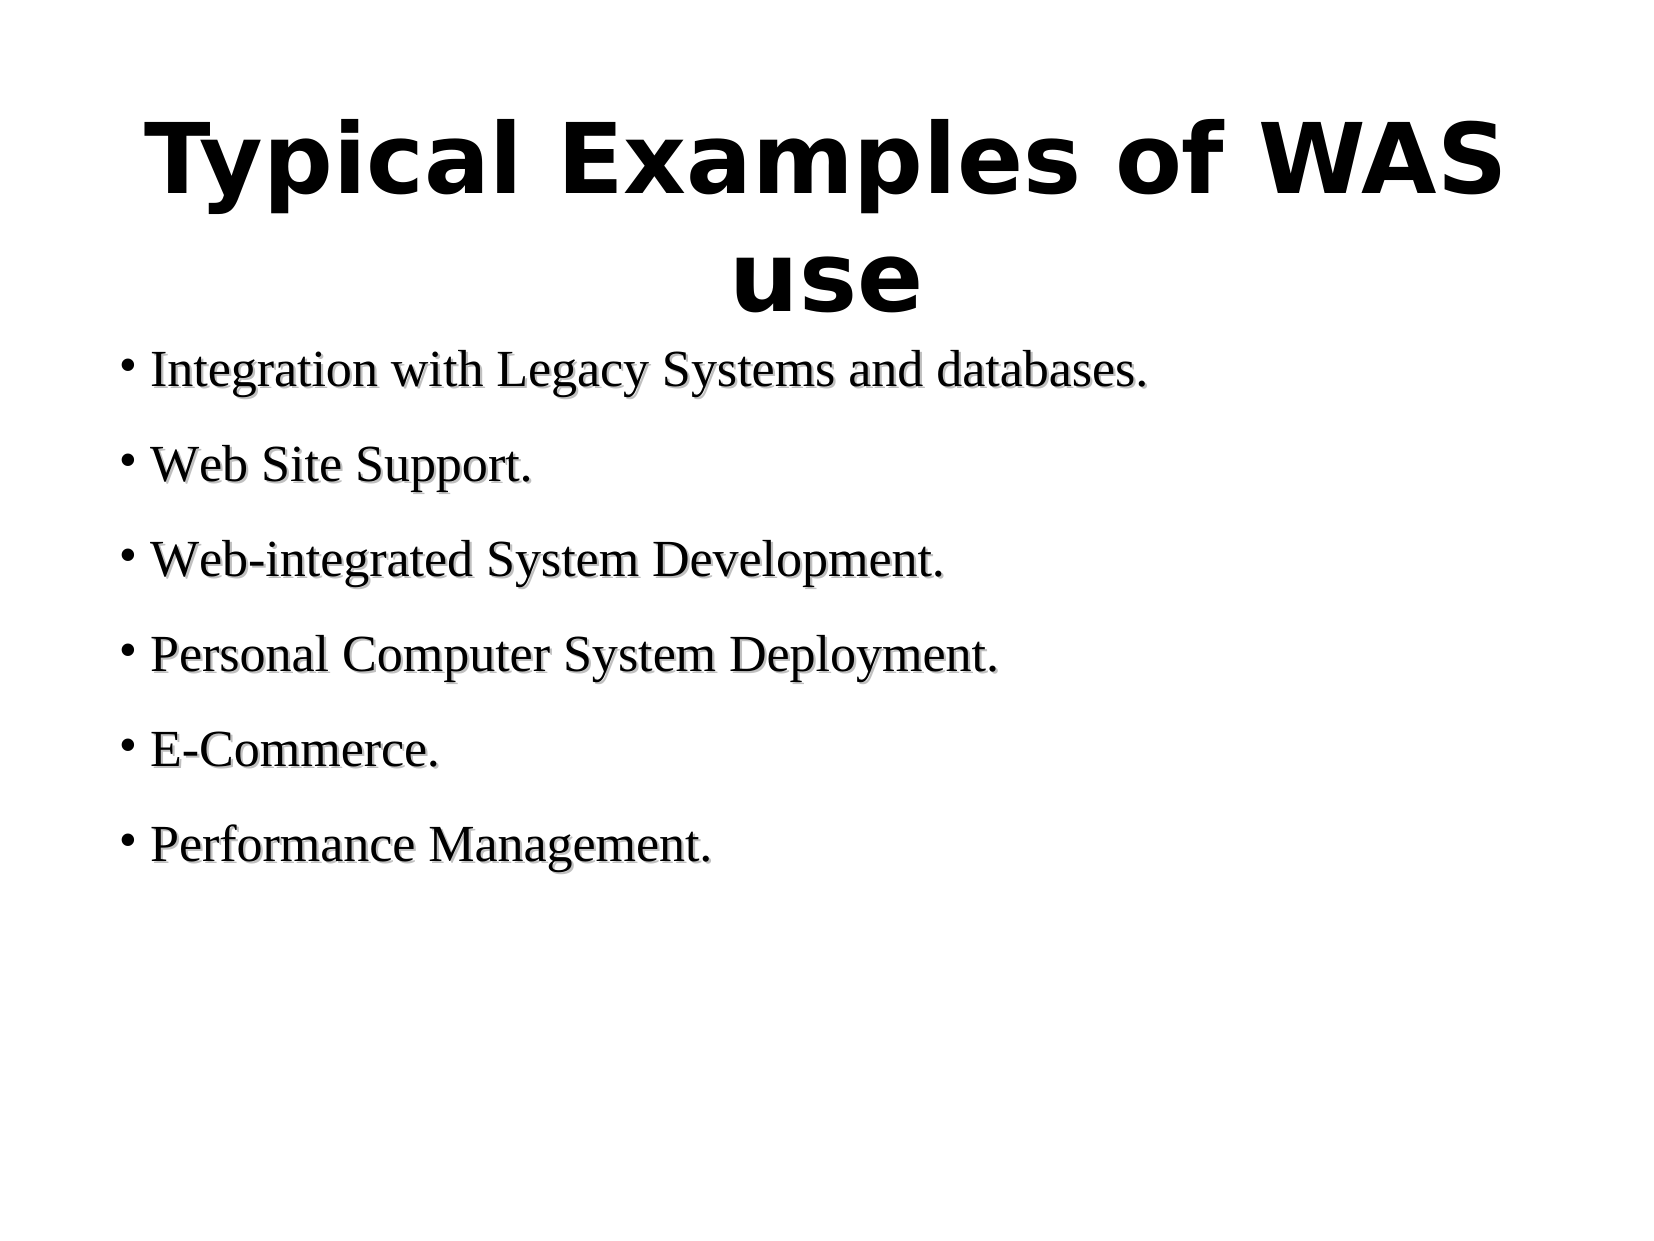

# Typical Examples of WAS use
 Integration with Legacy Systems and databases.
 Web Site Support.
 Web-integrated System Development.
 Personal Computer System Deployment.
 E-Commerce.
 Performance Management.